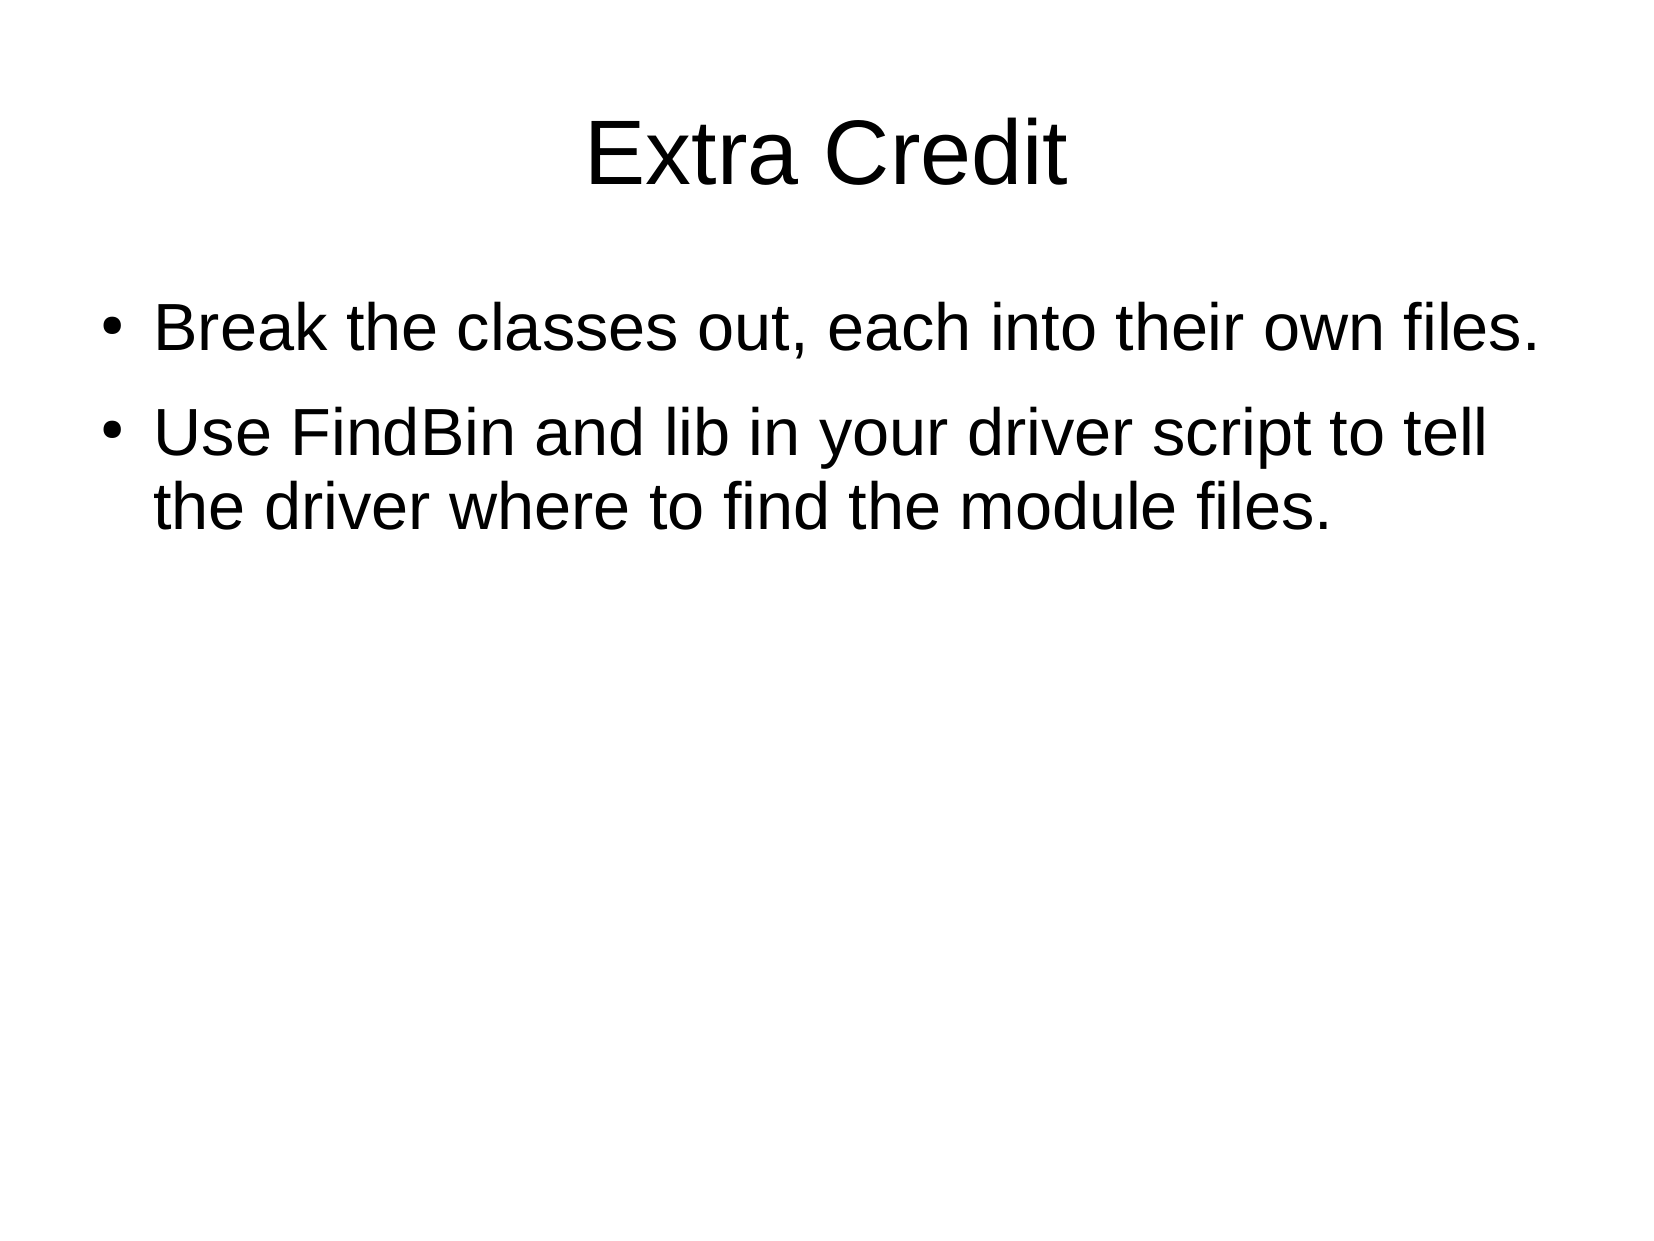

# Extra Credit
Break the classes out, each into their own files.
Use FindBin and lib in your driver script to tell the driver where to find the module files.